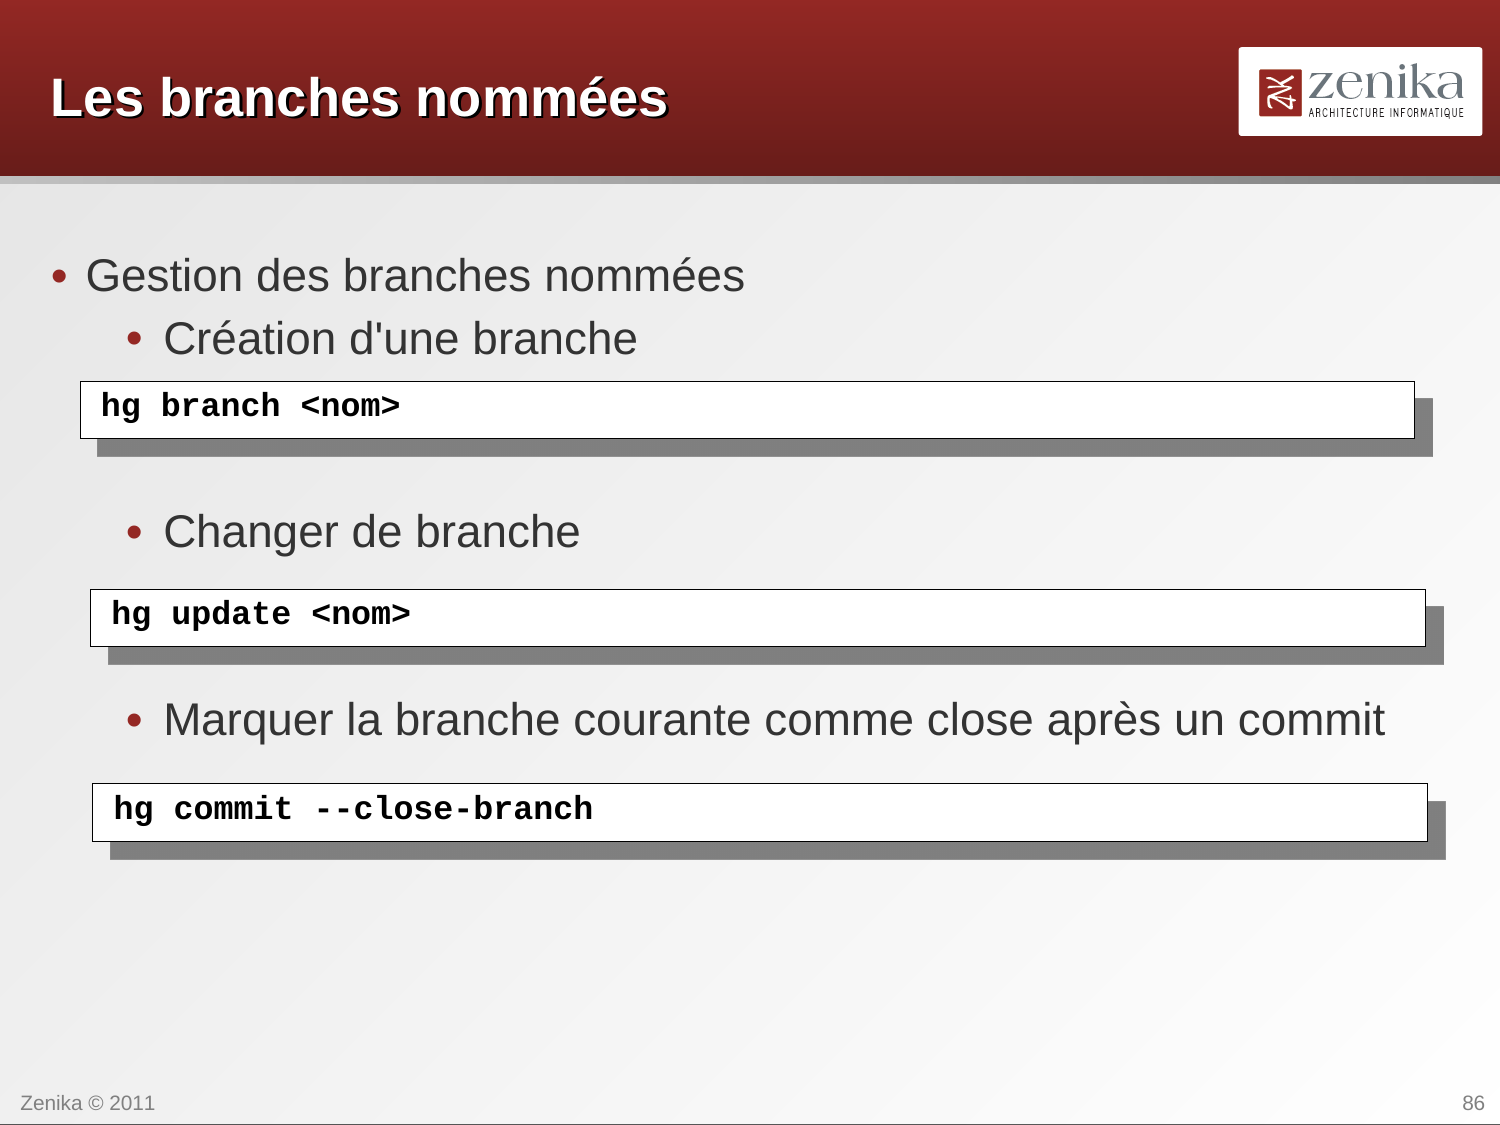

# Les branches nommées
Gestion des branches nommées
Création d'une branche
Changer de branche
Marquer la branche courante comme close après un commit
hg branch <nom>
hg update <nom>
hg commit --close-branch